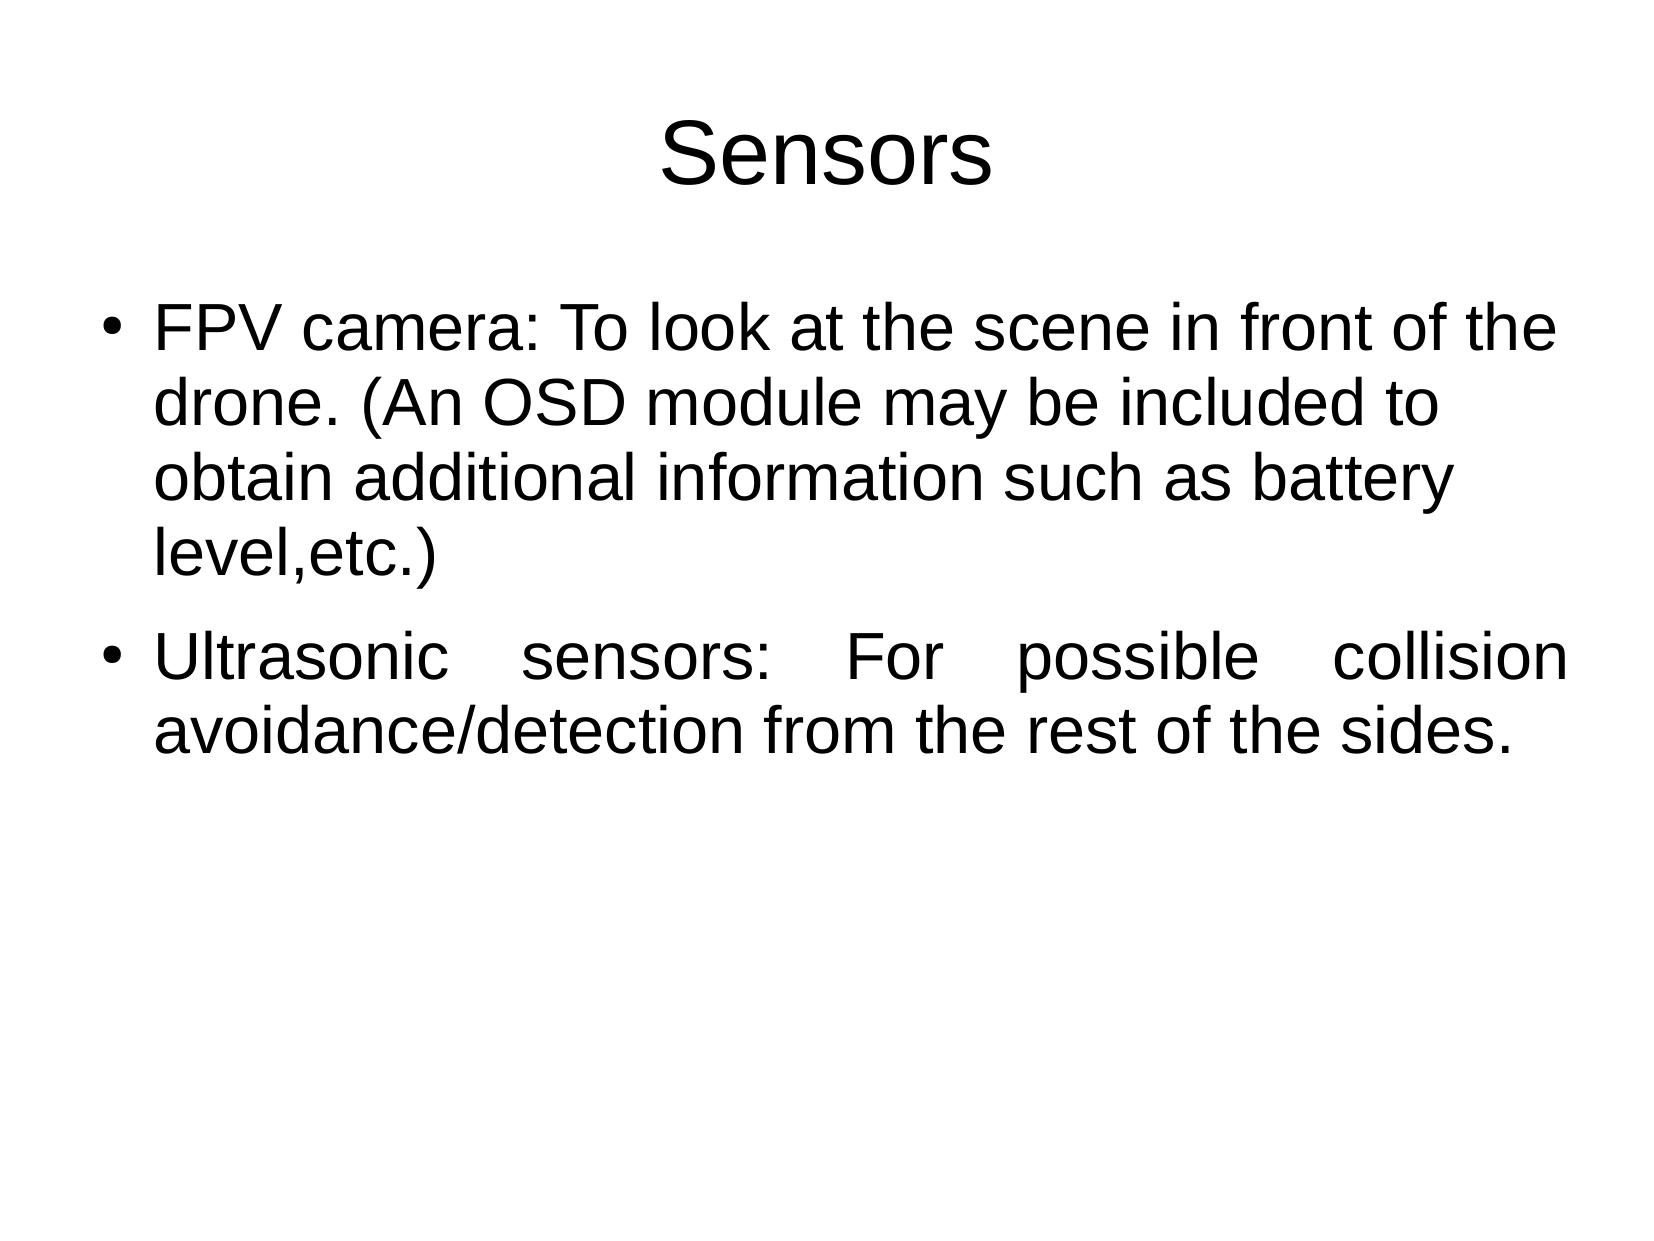

# Sensors
FPV camera: To look at the scene in front of the drone. (An OSD module may be included to obtain additional information such as battery level,etc.)
Ultrasonic sensors: For possible collision avoidance/detection from the rest of the sides.